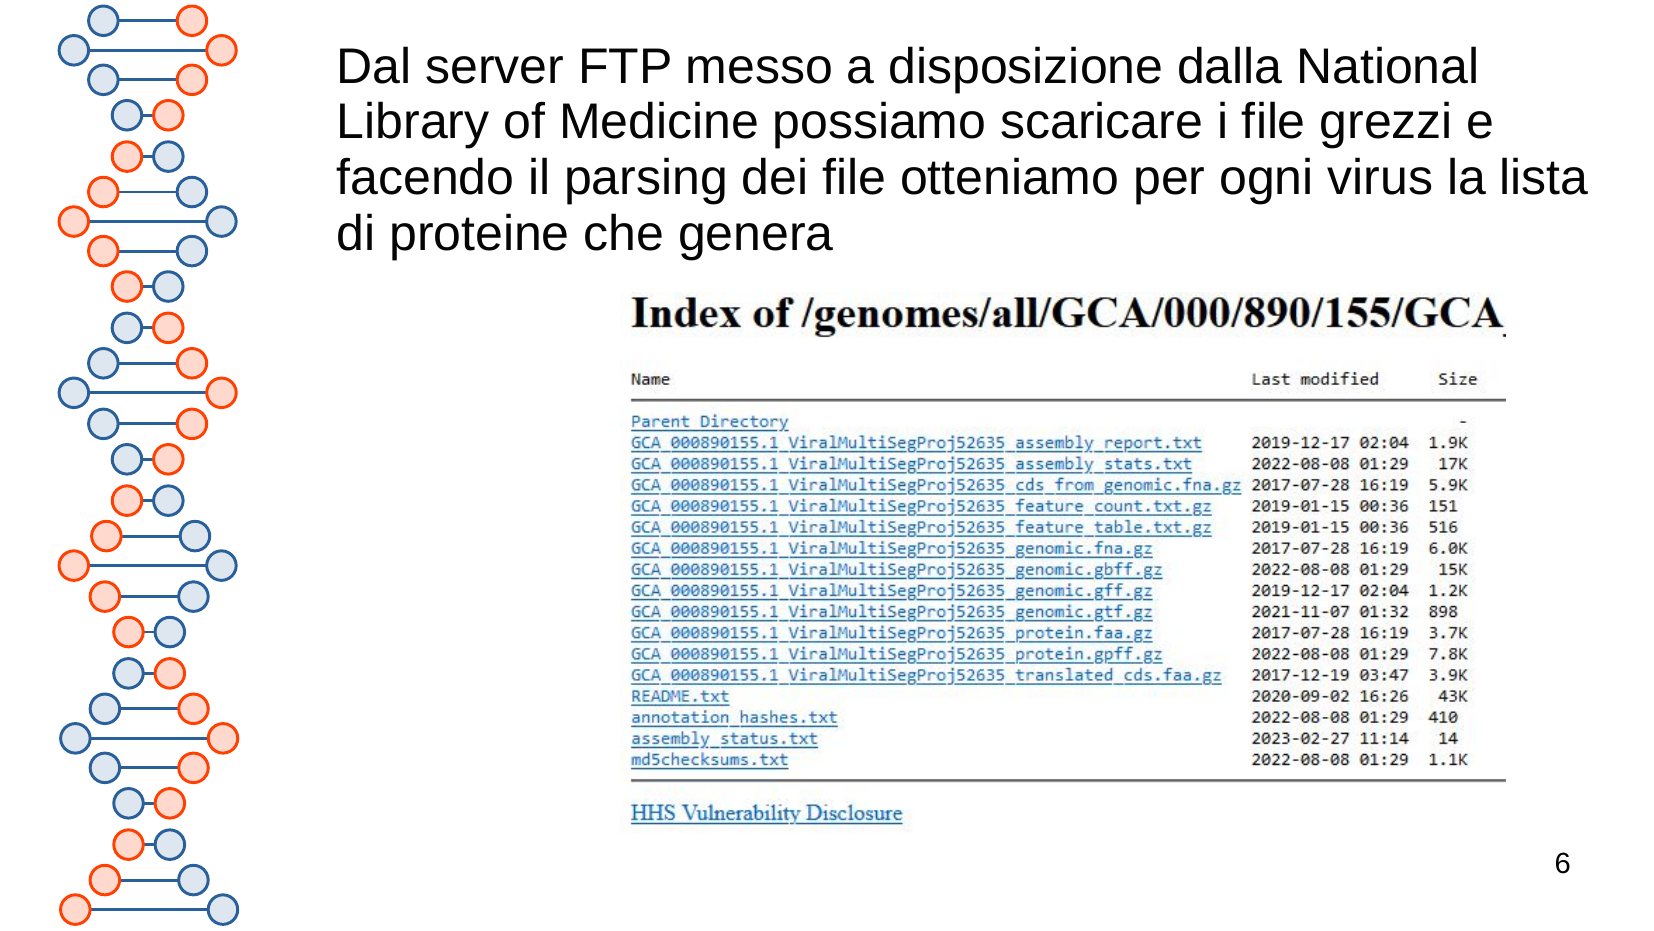

# Dal server FTP messo a disposizione dalla National Library of Medicine possiamo scaricare i file grezzi e facendo il parsing dei file otteniamo per ogni virus la lista di proteine che genera
6